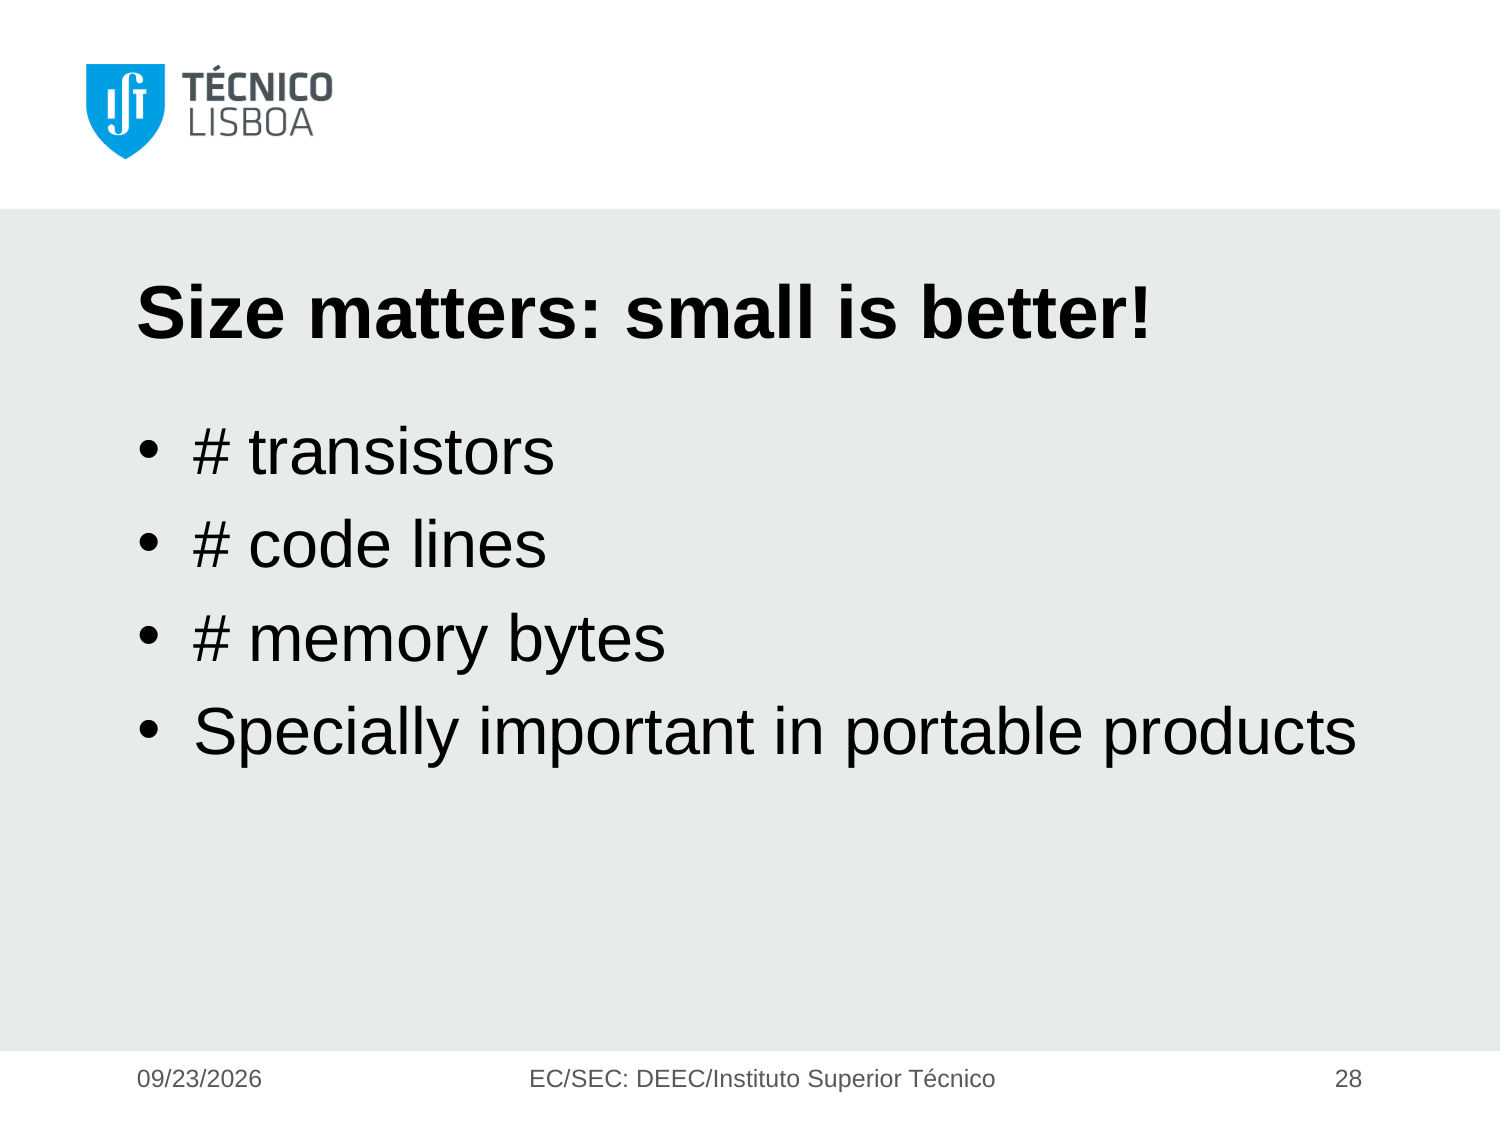

# Size matters: small is better!
# transistors
# code lines
# memory bytes
Specially important in portable products
EC/SEC: DEEC/Instituto Superior Técnico